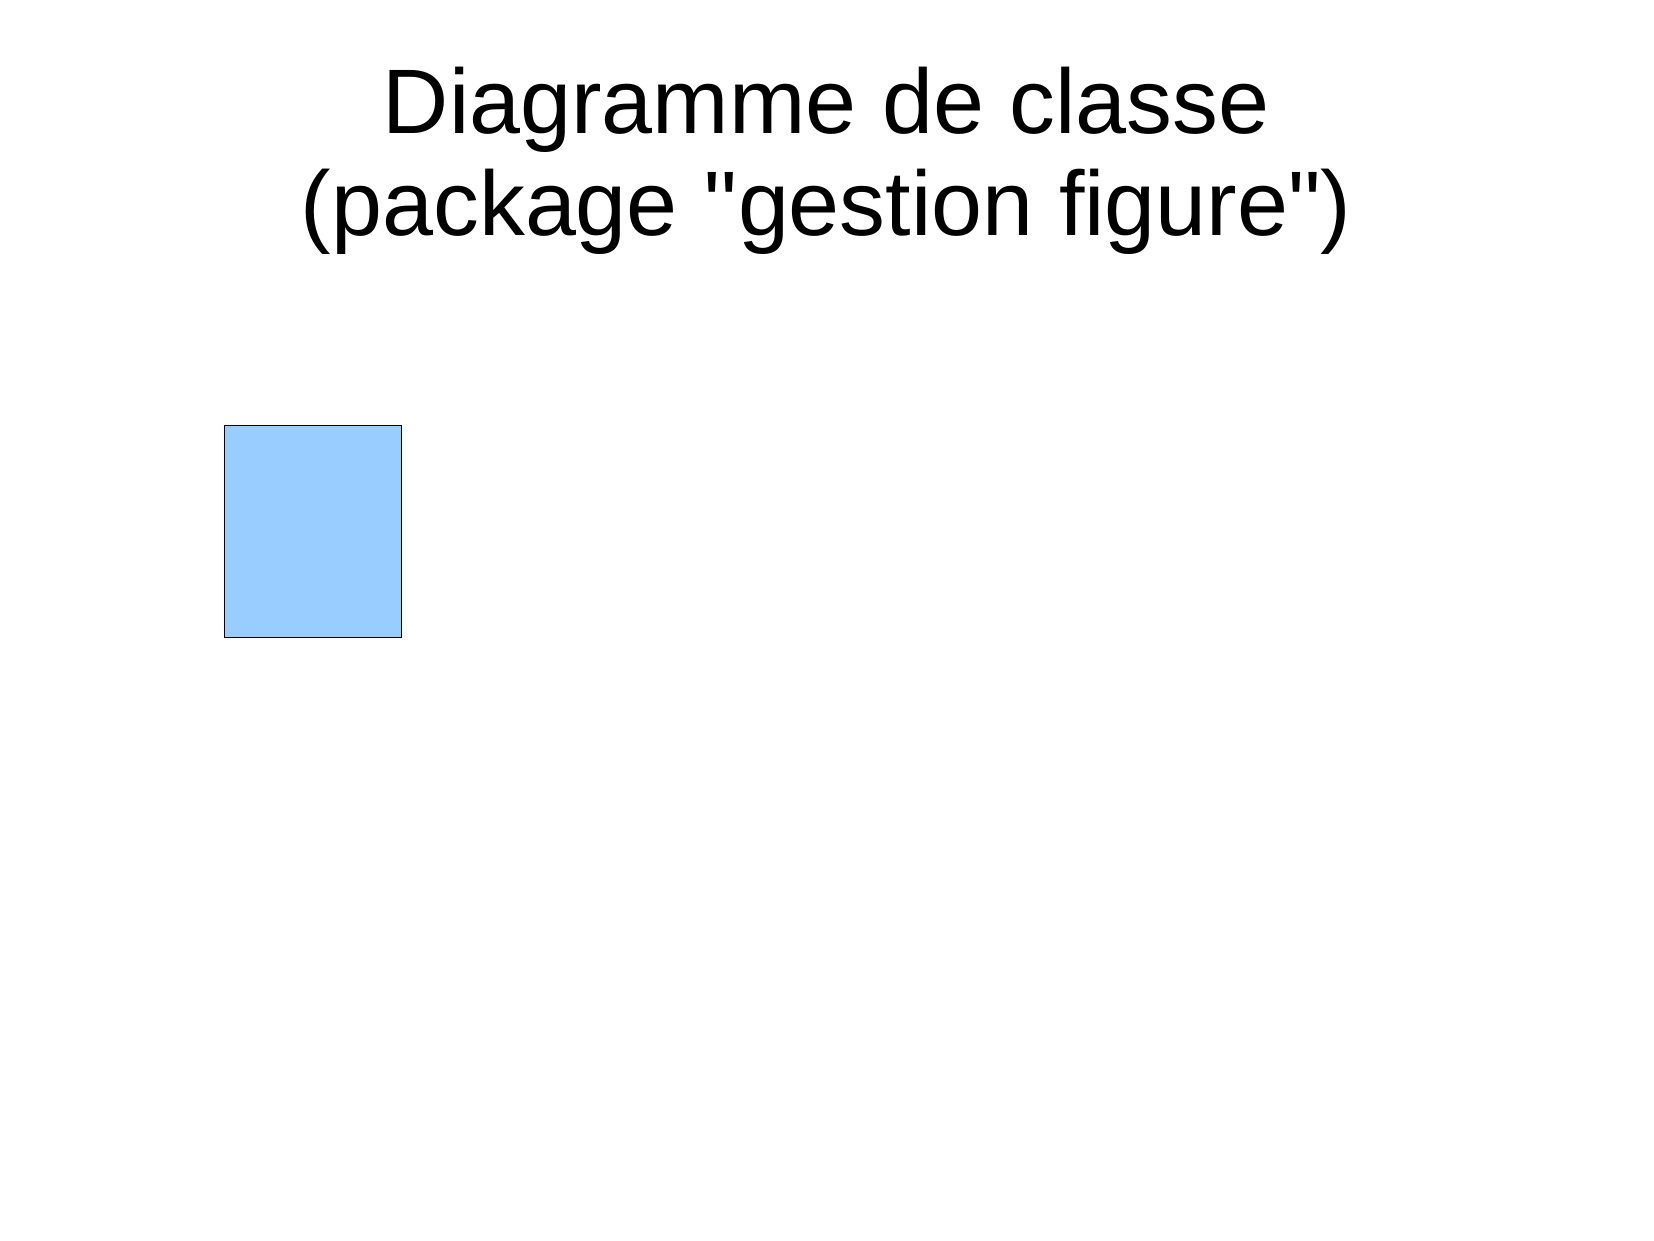

# Diagramme de classe (package ''gestion figure")